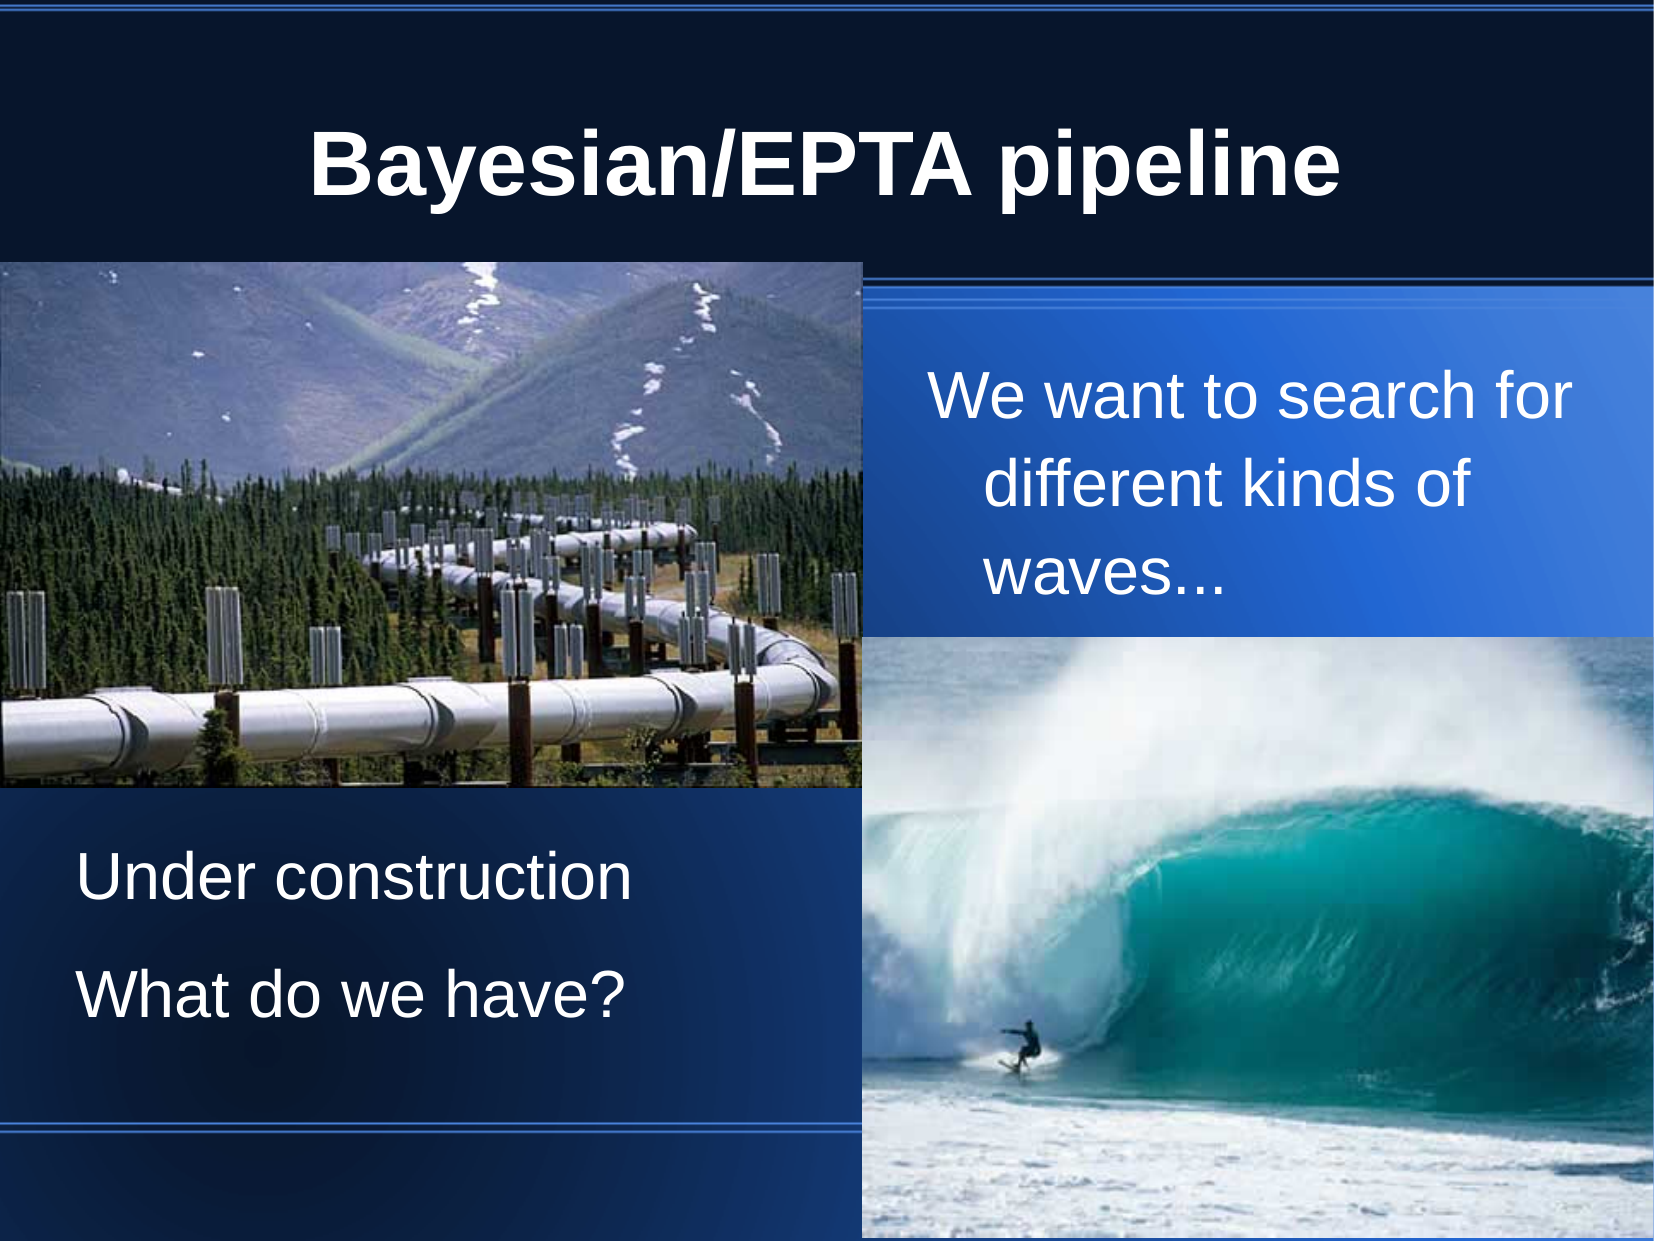

# Bayesian/EPTA pipeline
We want to search for different kinds of waves...
Under construction
What do we have?
20